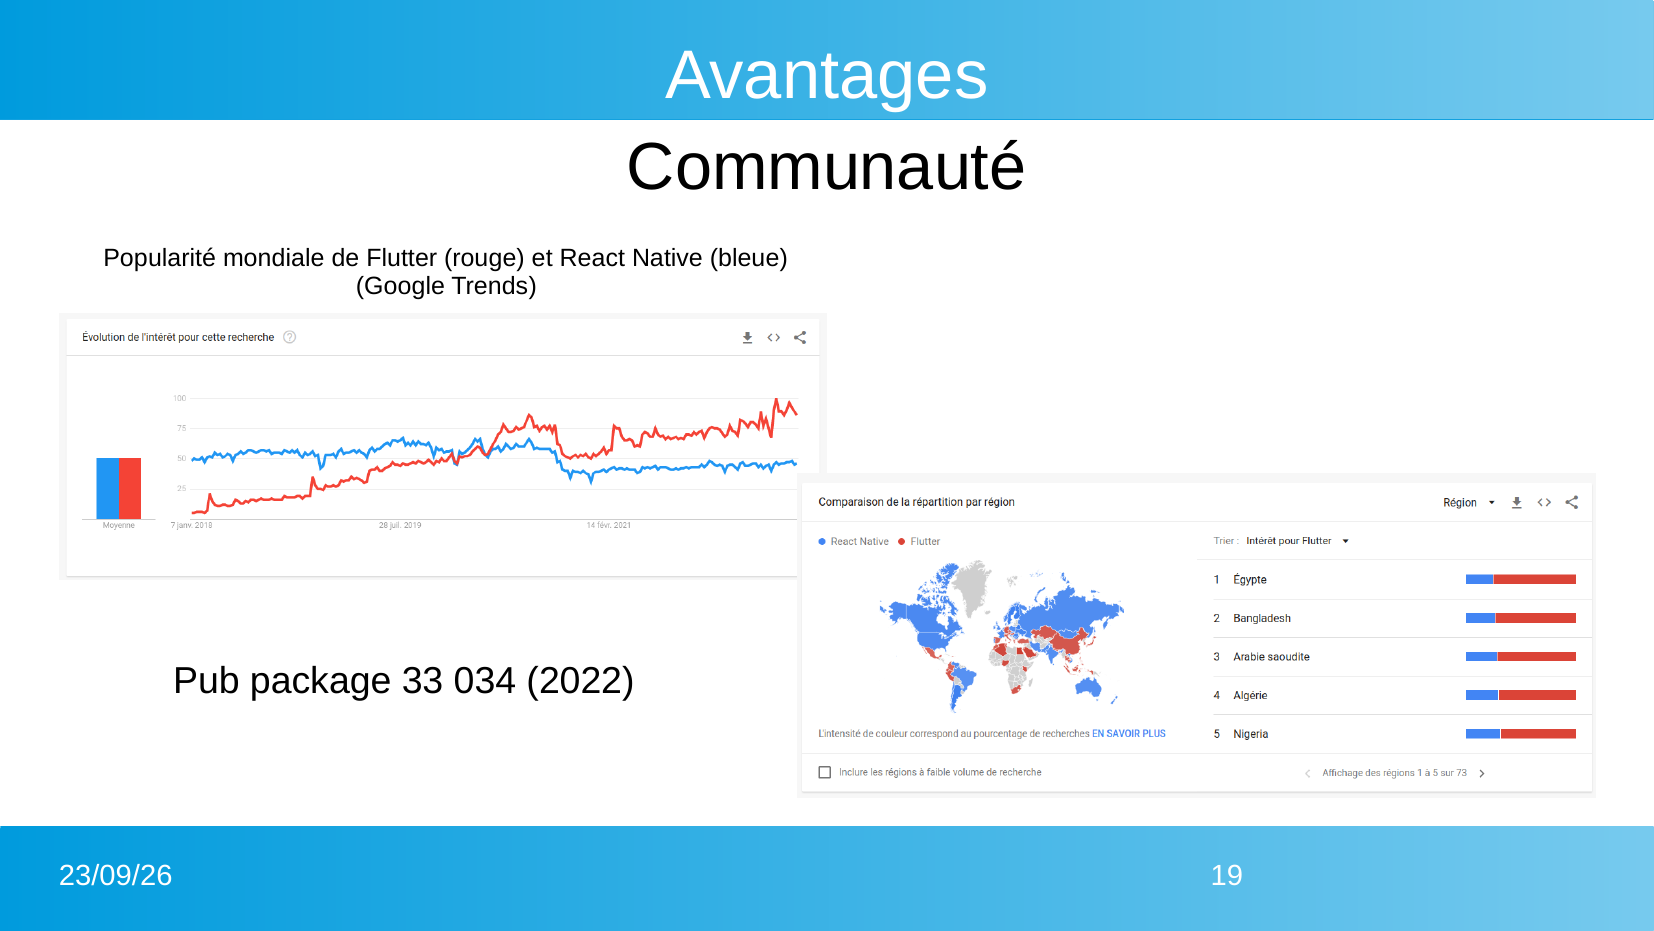

# Avantages
Communauté
Popularité mondiale de Flutter (rouge) et React Native (bleue)
(Google Trends)
Pub package 33 034 (2022)